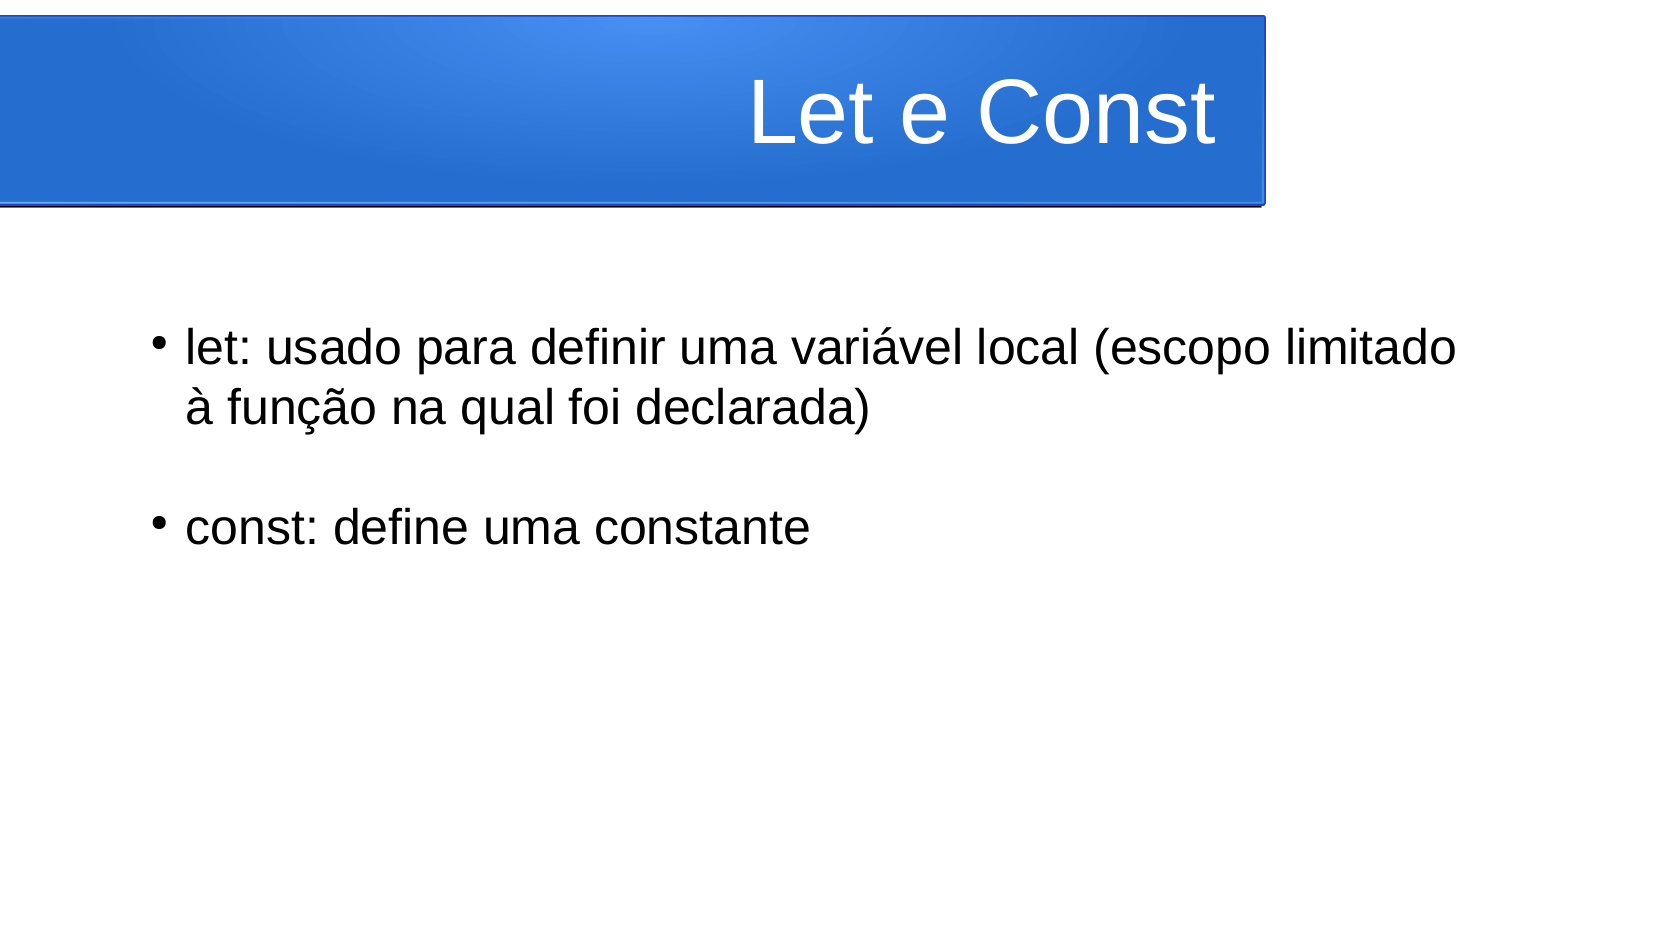

Let e Const
let: usado para definir uma variável local (escopo limitado à função na qual foi declarada)
const: define uma constante